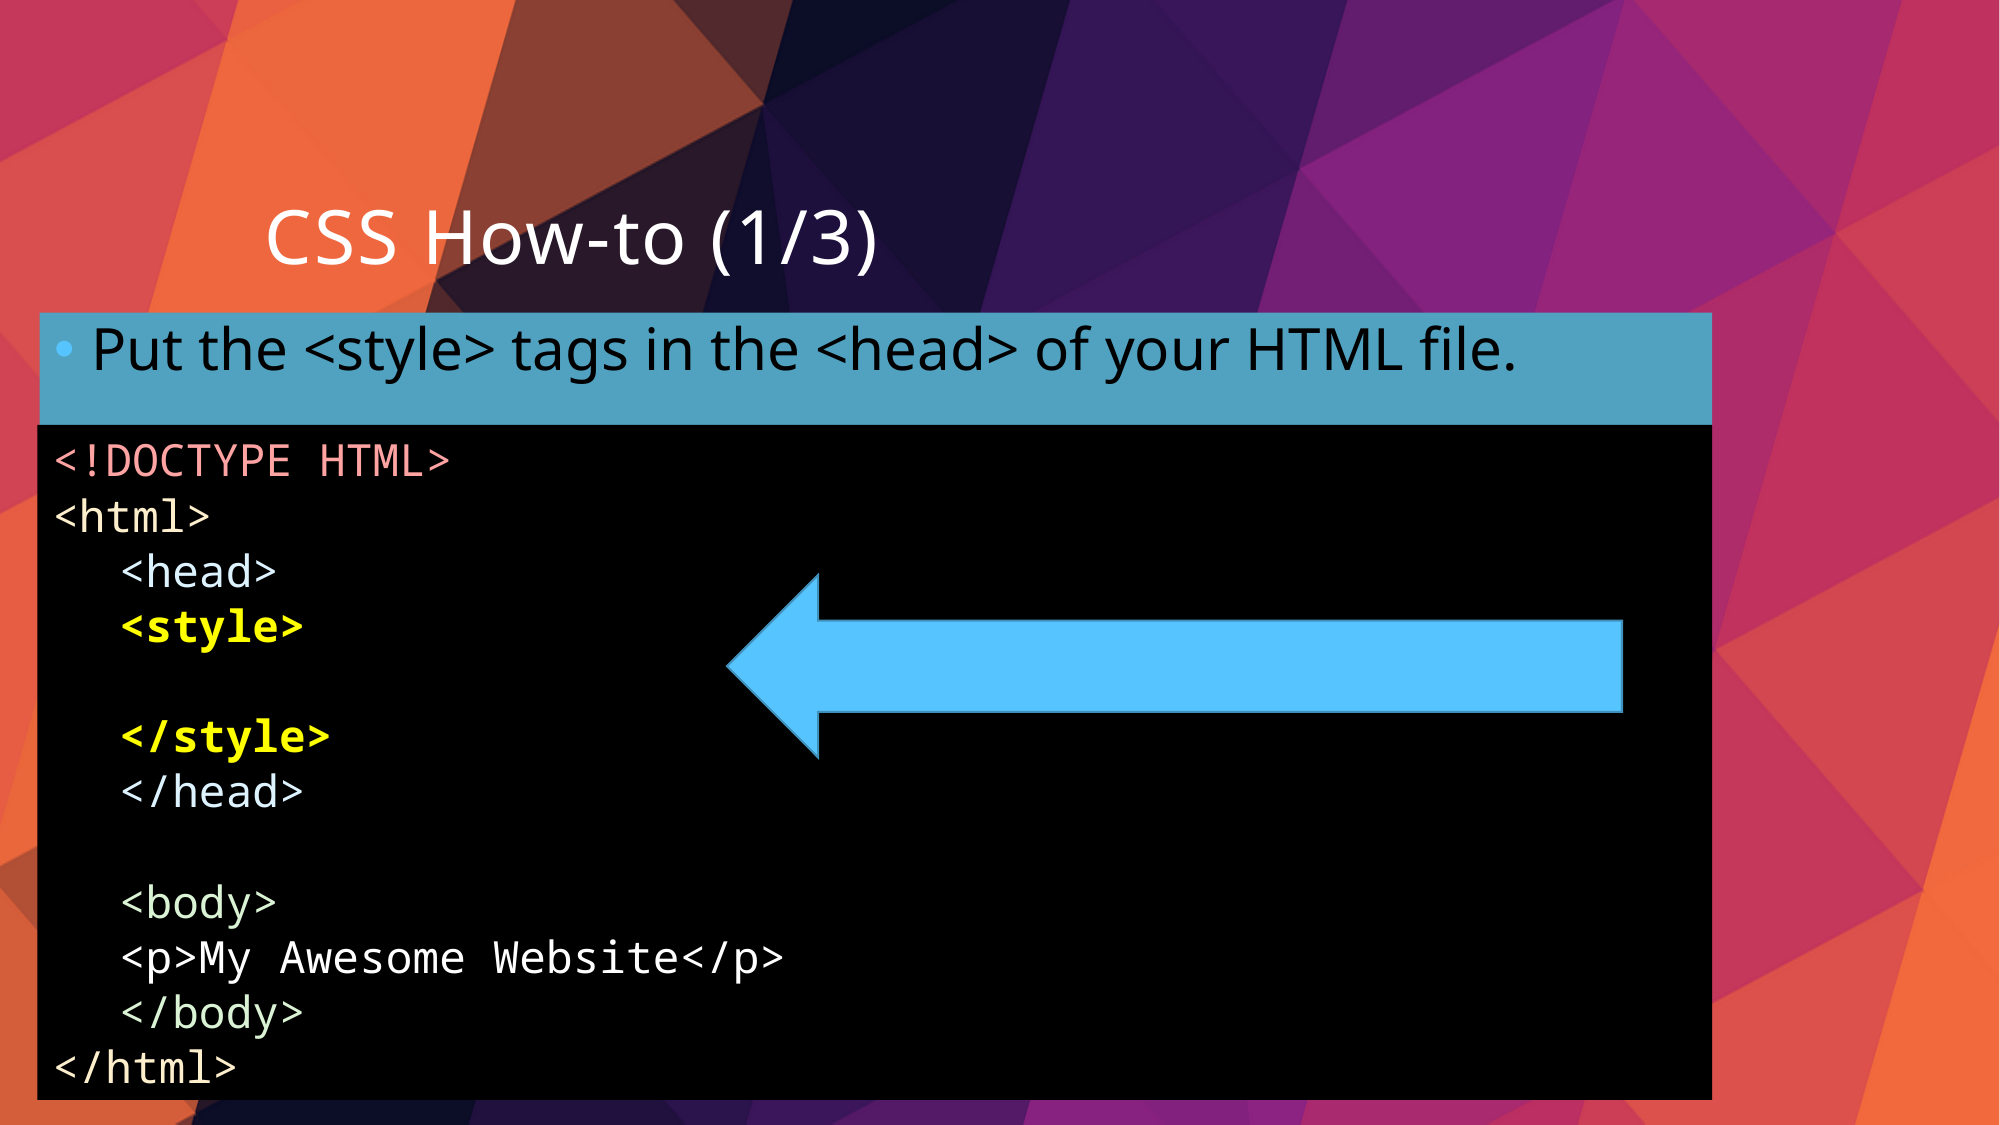

# CSS How-to (1/3)
Put the <style> tags in the <head> of your HTML file.
<!DOCTYPE HTML>
<html>
	<head>
		<style>
		</style>
	</head>
	<body>
		<p>My Awesome Website</p>
	</body>
</html>